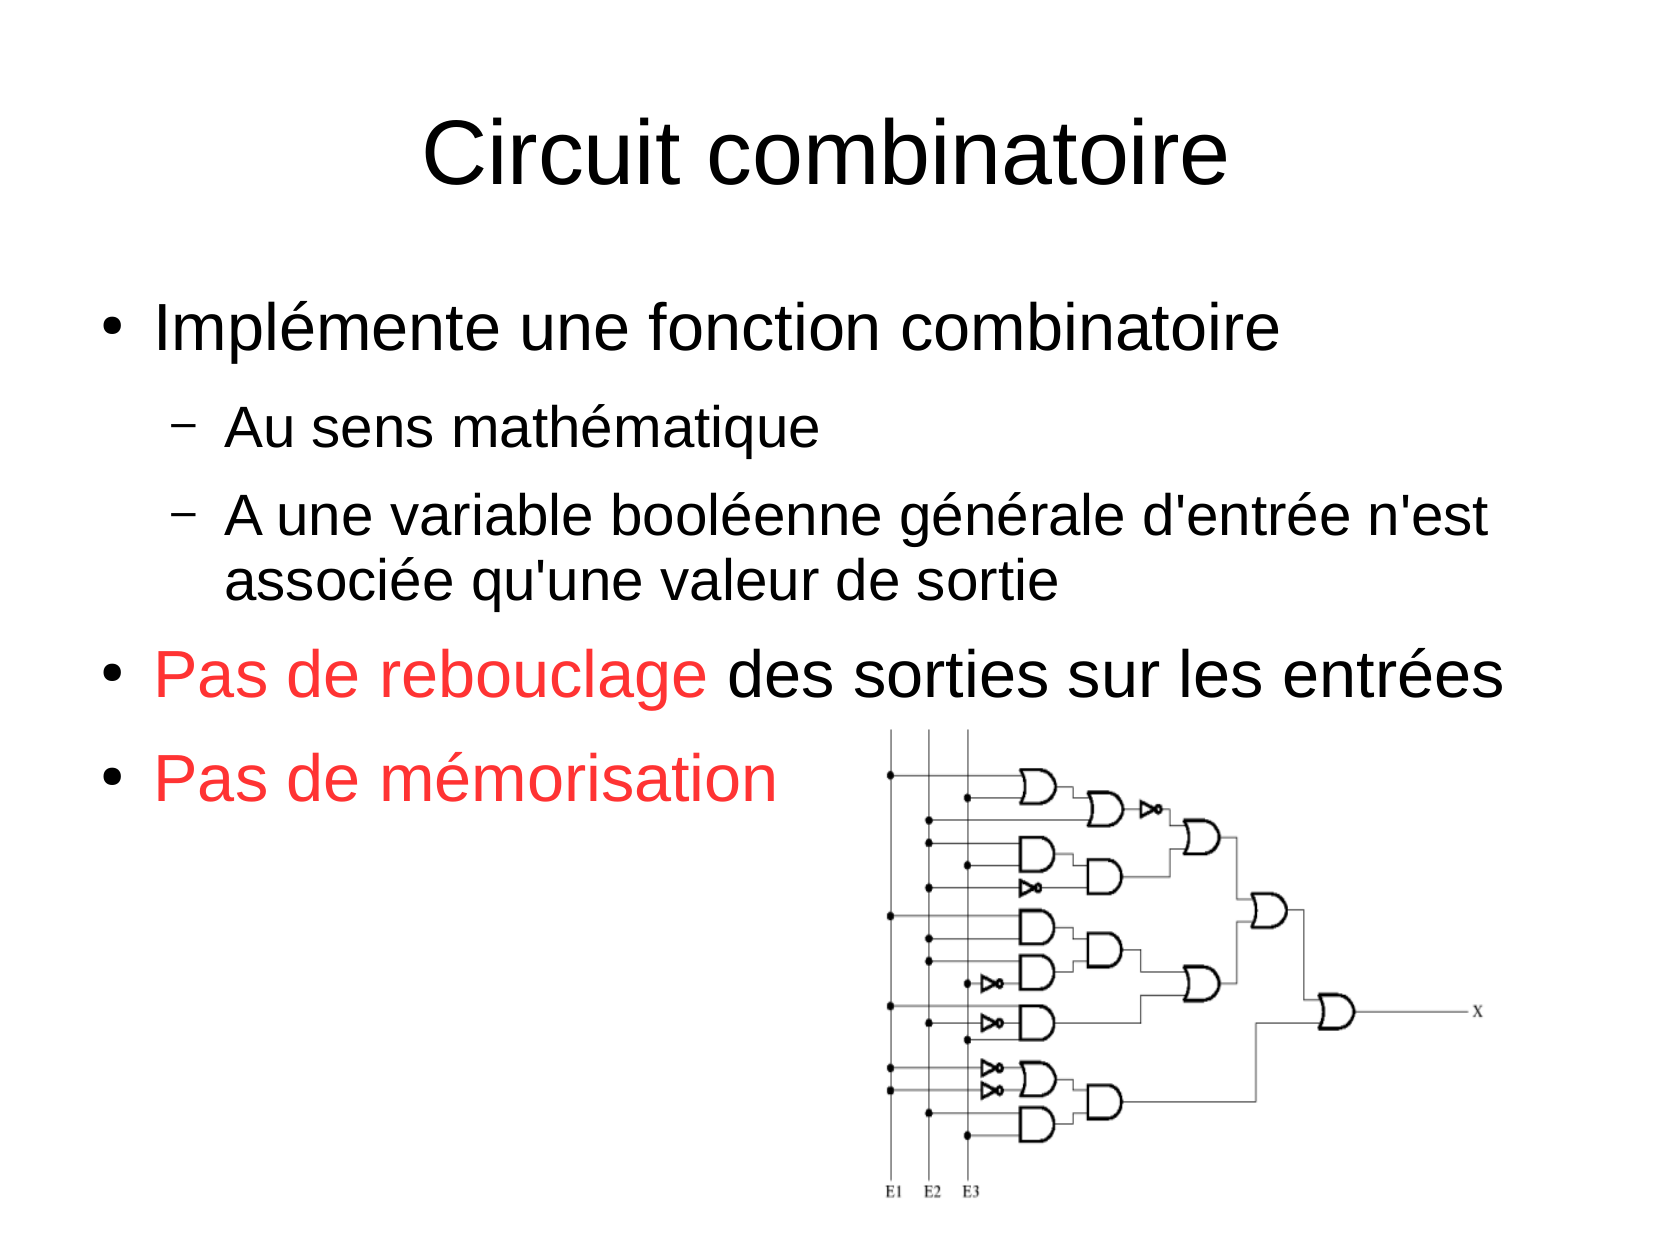

# Circuit combinatoire
Implémente une fonction combinatoire
Au sens mathématique
A une variable booléenne générale d'entrée n'est associée qu'une valeur de sortie
Pas de rebouclage des sorties sur les entrées
Pas de mémorisation